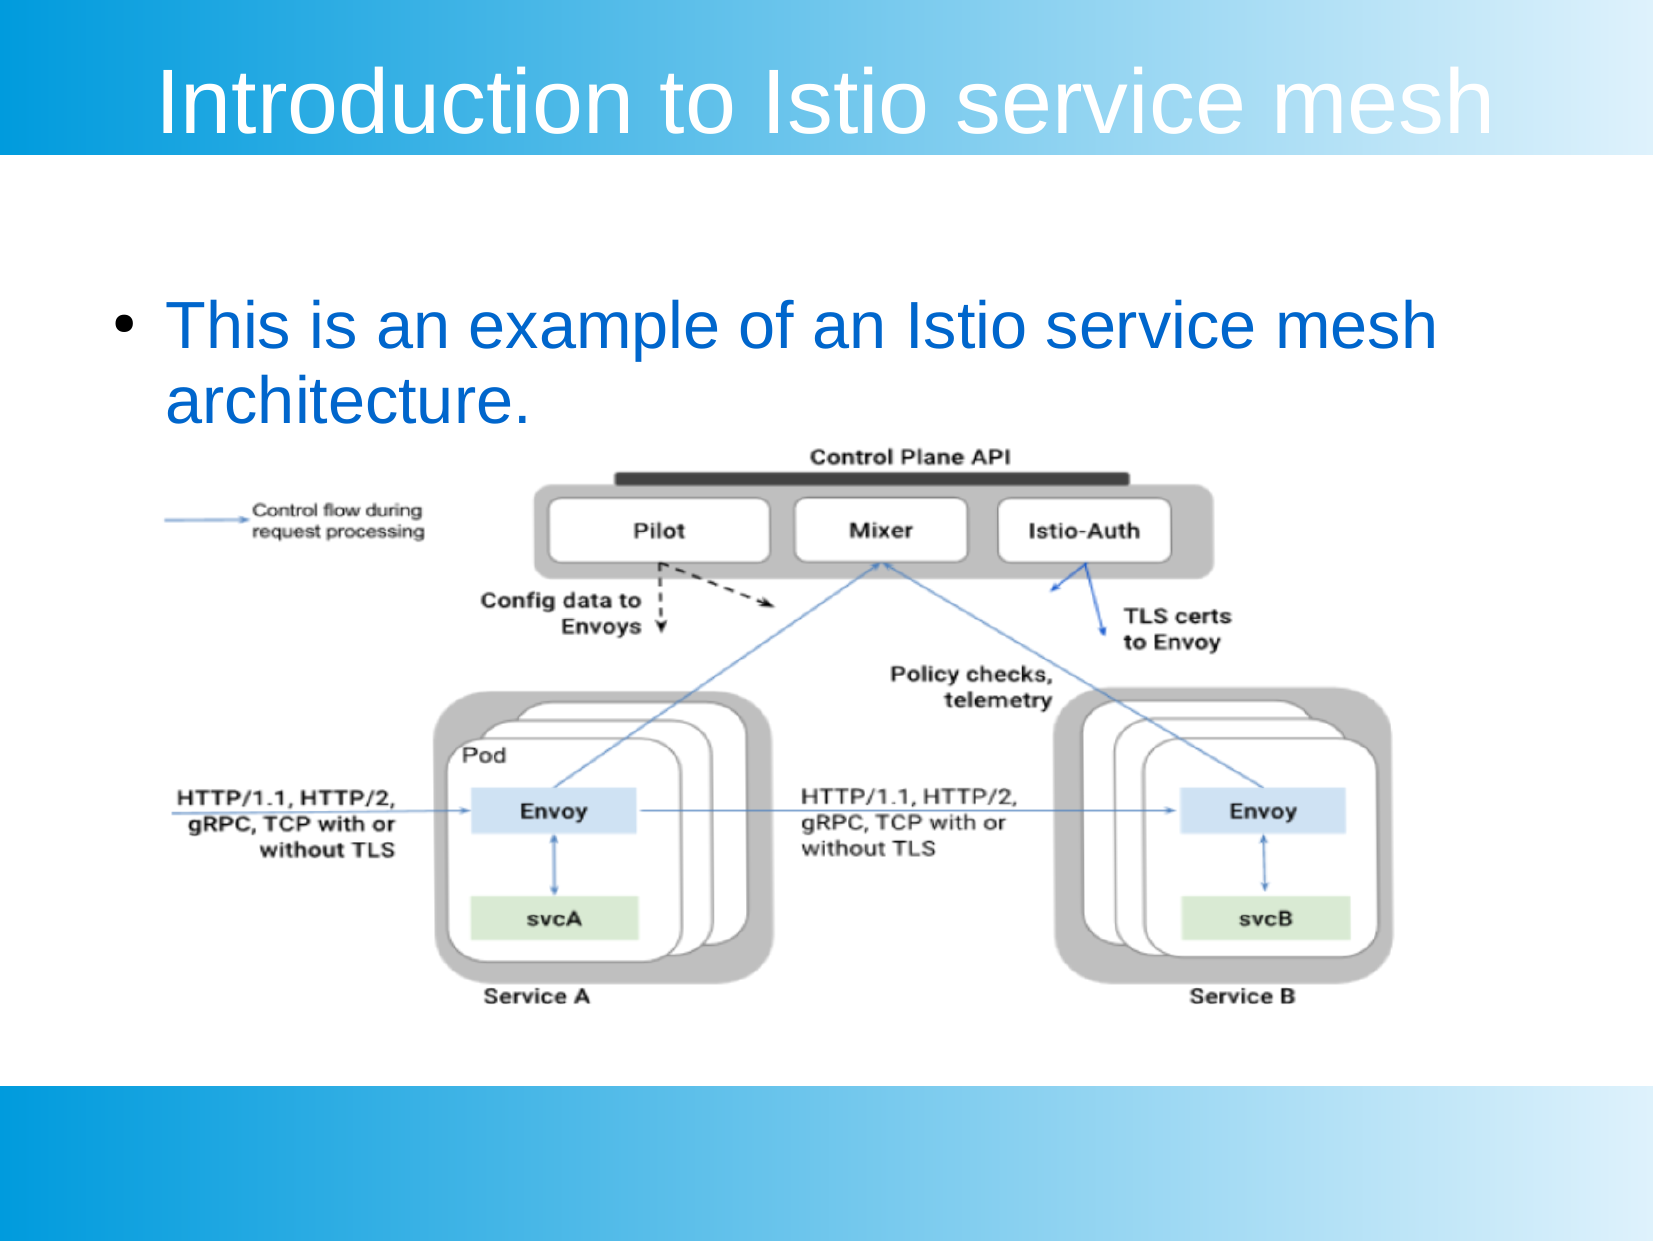

# Introduction to Istio service mesh
This is an example of an Istio service mesh architecture.